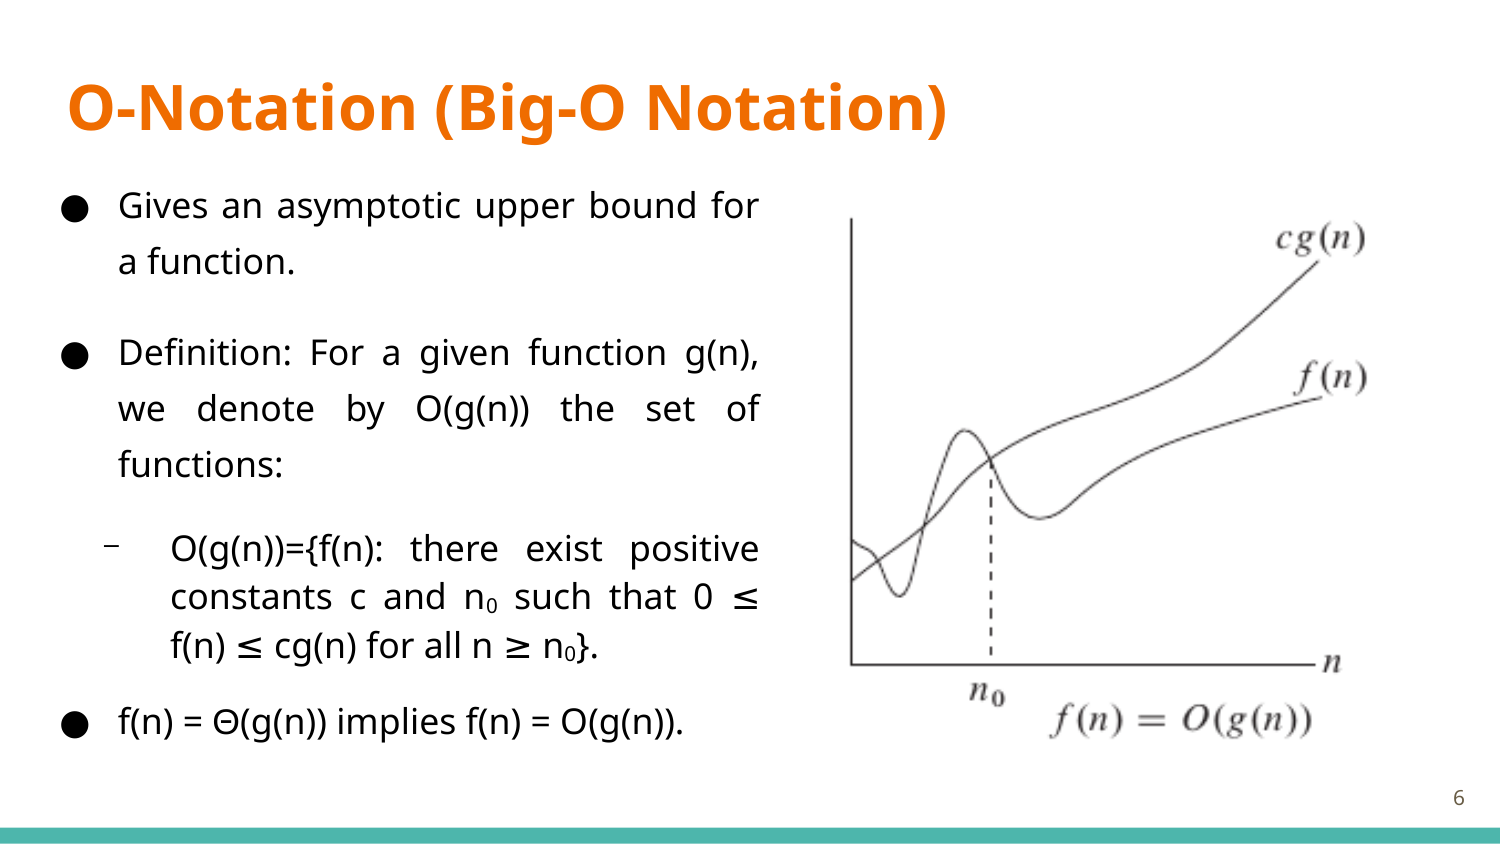

# O-Notation (Big-O Notation)
Gives an asymptotic upper bound for a function.
Definition: For a given function g(n), we denote by O(g(n)) the set of functions:
O(g(n))={f(n): there exist positive constants c and n0 such that 0 ≤ f(n) ≤ cg(n) for all n ≥ n0}.
f(n) = Θ(g(n)) implies f(n) = O(g(n)).